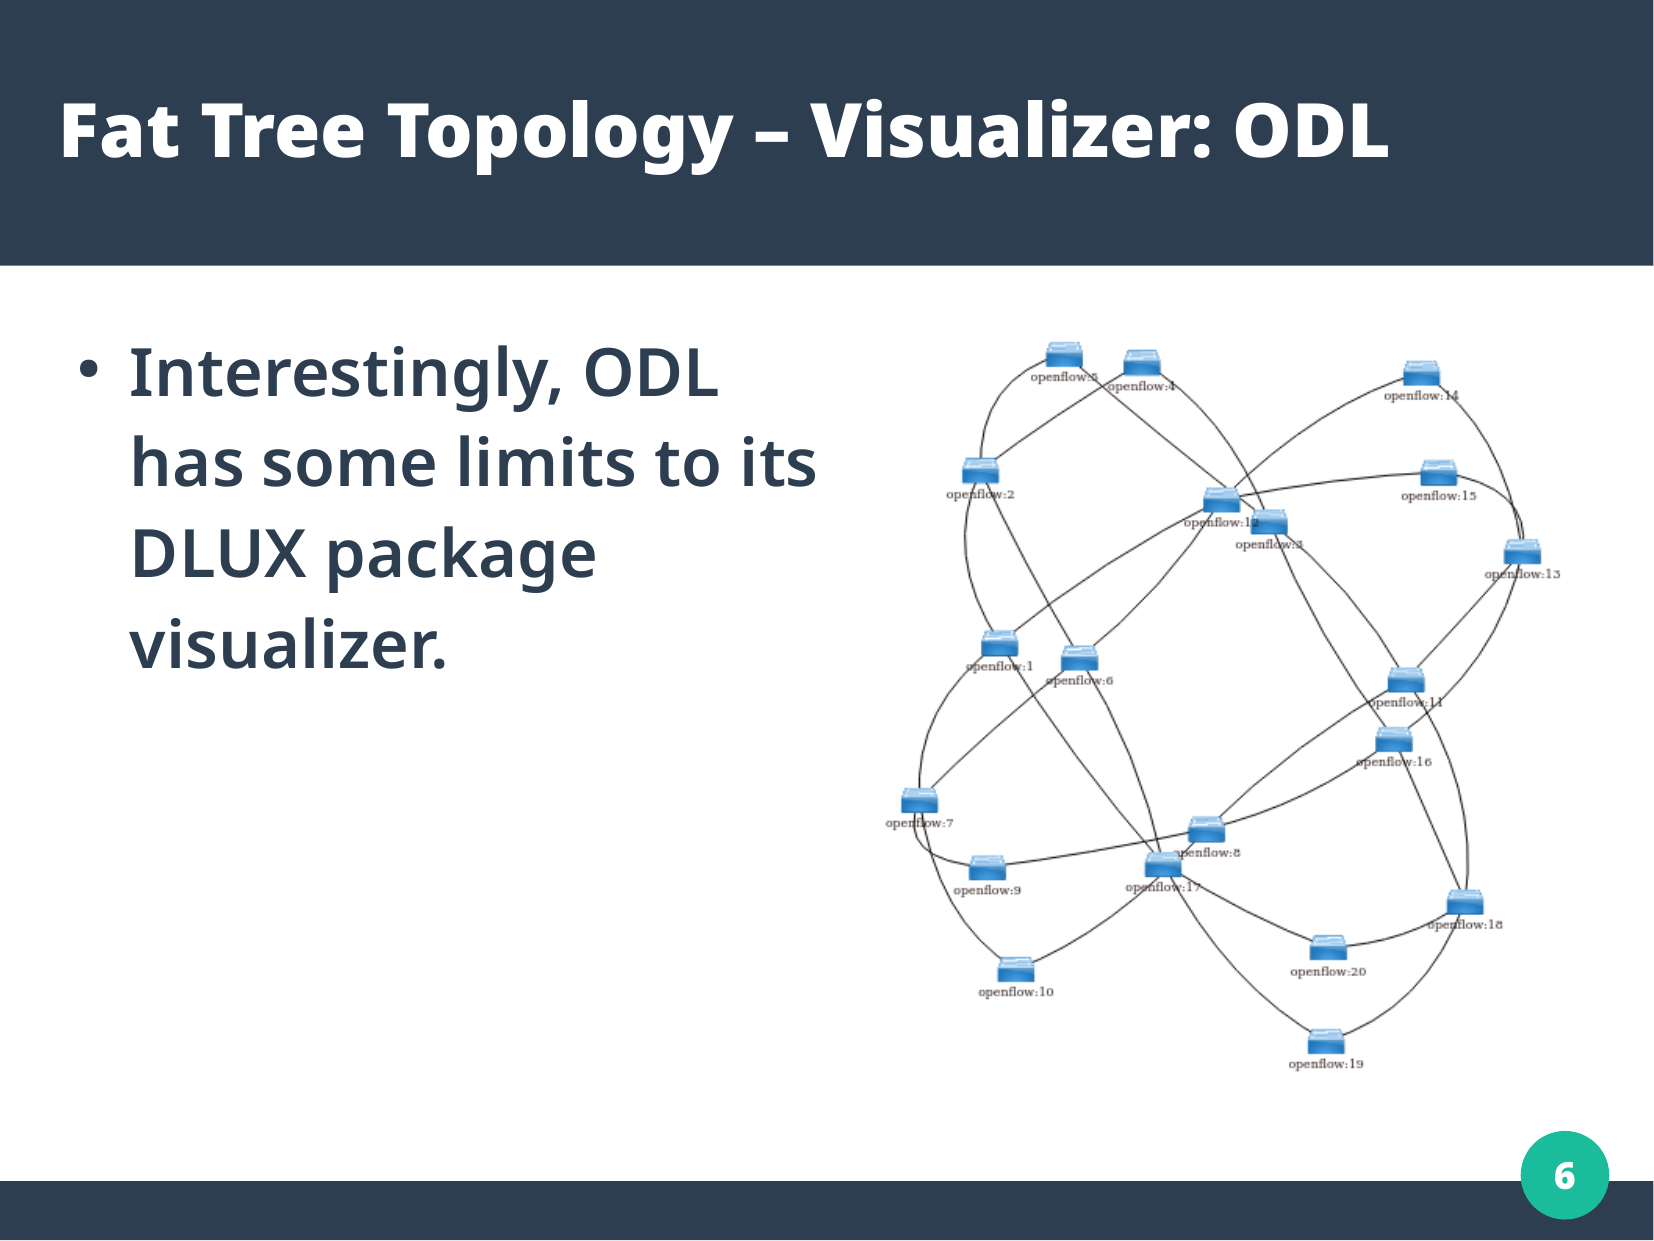

# Fat Tree Topology – Visualizer: ODL
Interestingly, ODL has some limits to its DLUX package visualizer.
6